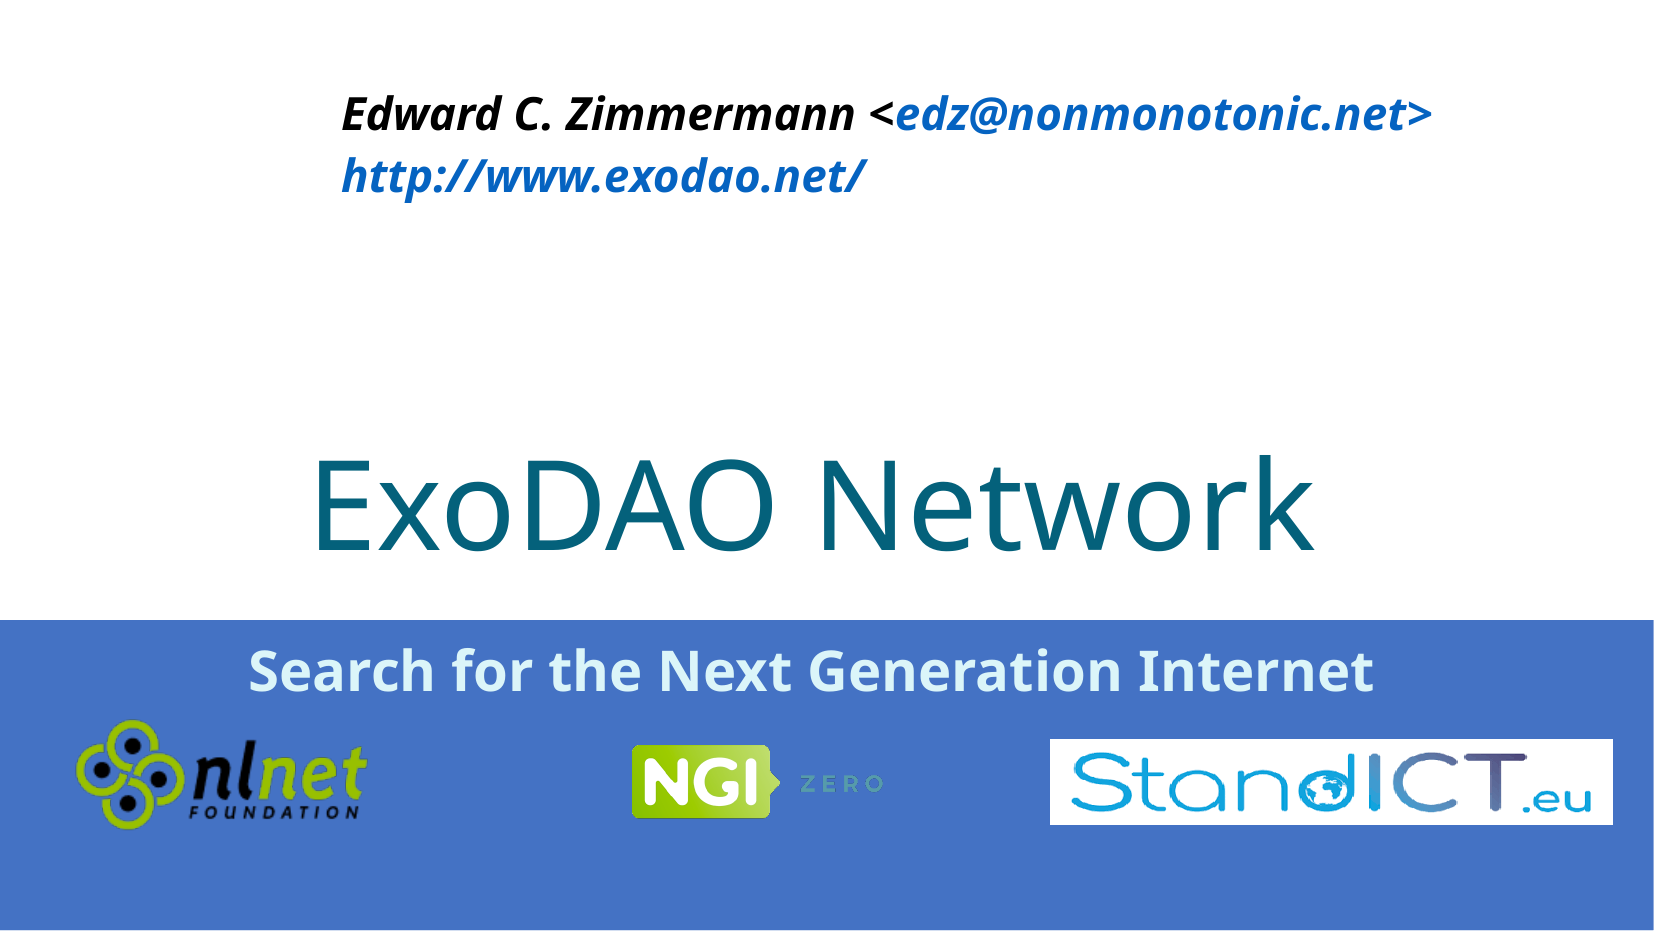

# ExoDAO Network
Edward C. Zimmermann <edz@nonmonotonic.net>
http://www.exodao.net/
Search for the Next Generation Internet